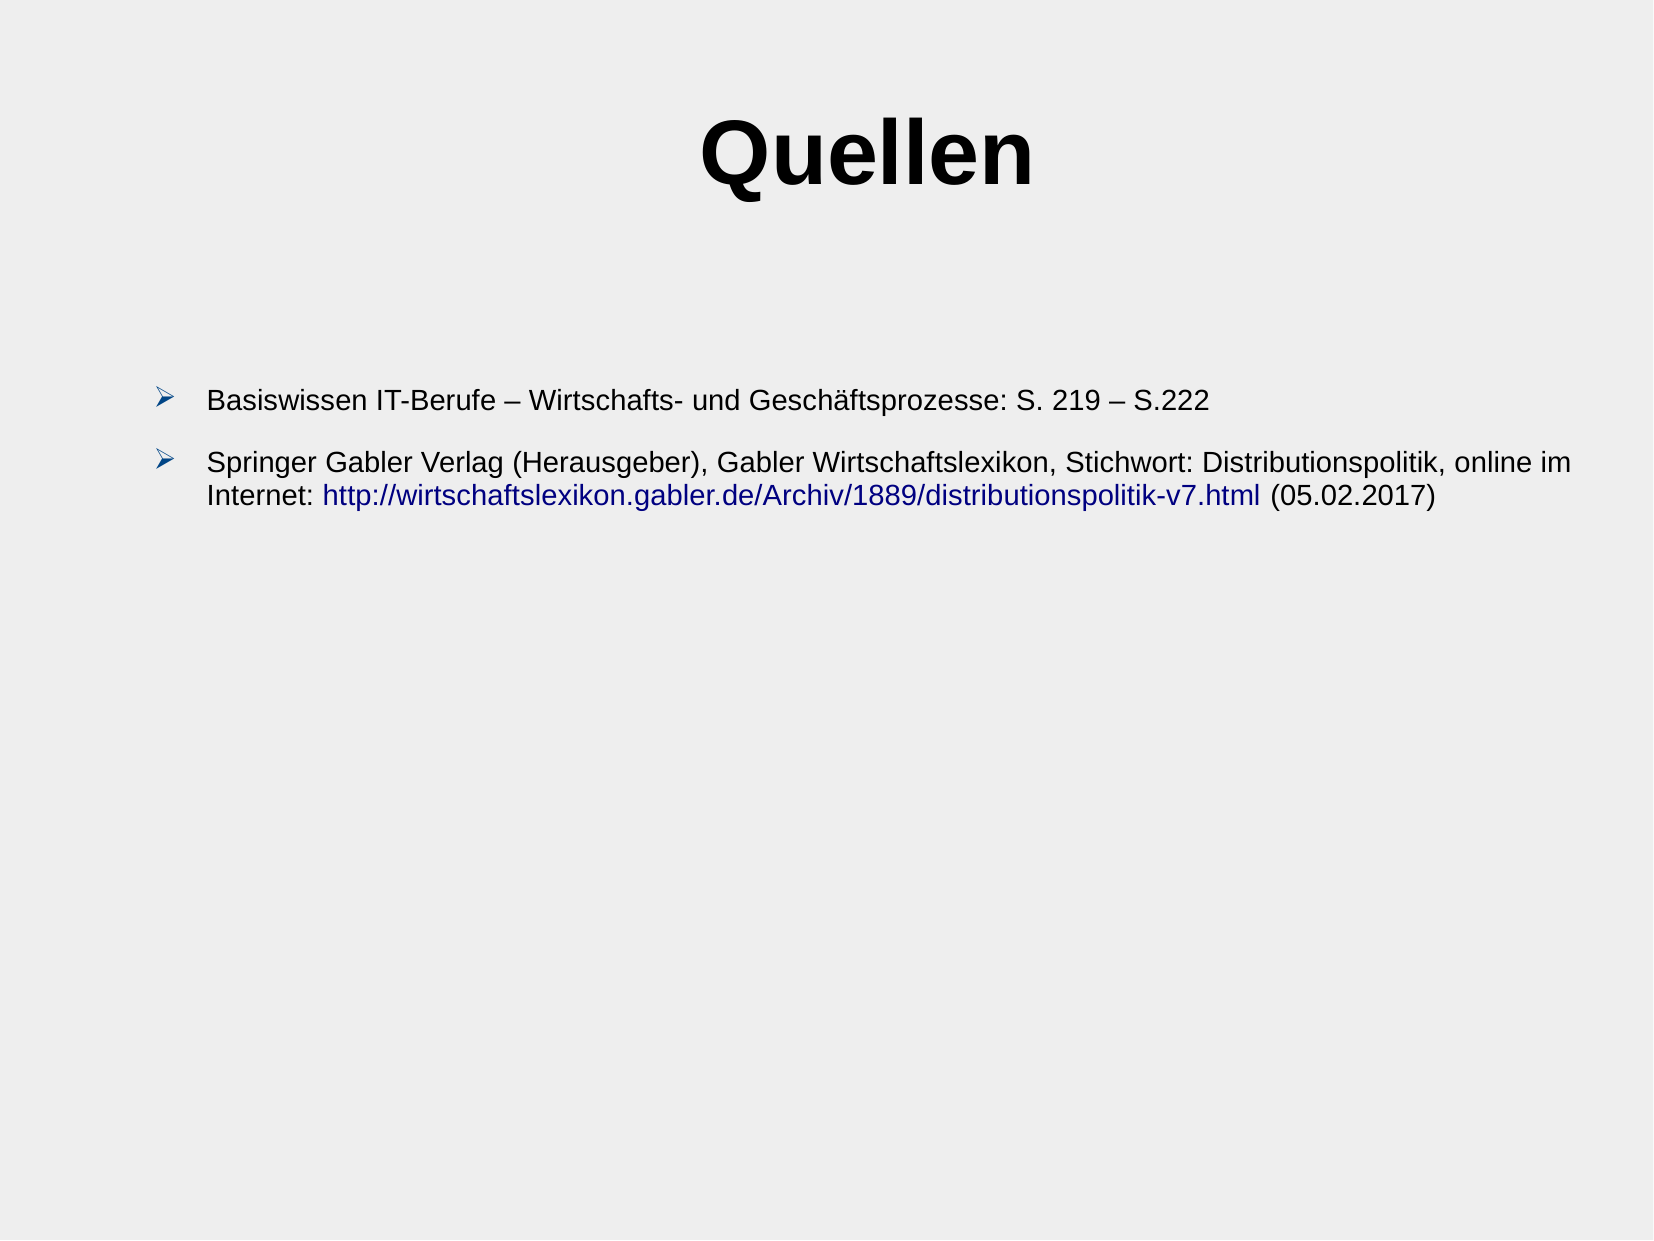

# Quellen
Basiswissen IT-Berufe – Wirtschafts- und Geschäftsprozesse: S. 219 – S.222
Springer Gabler Verlag (Herausgeber), Gabler Wirtschaftslexikon, Stichwort: Distributionspolitik, online im Internet: http://wirtschaftslexikon.gabler.de/Archiv/1889/distributionspolitik-v7.html (05.02.2017)